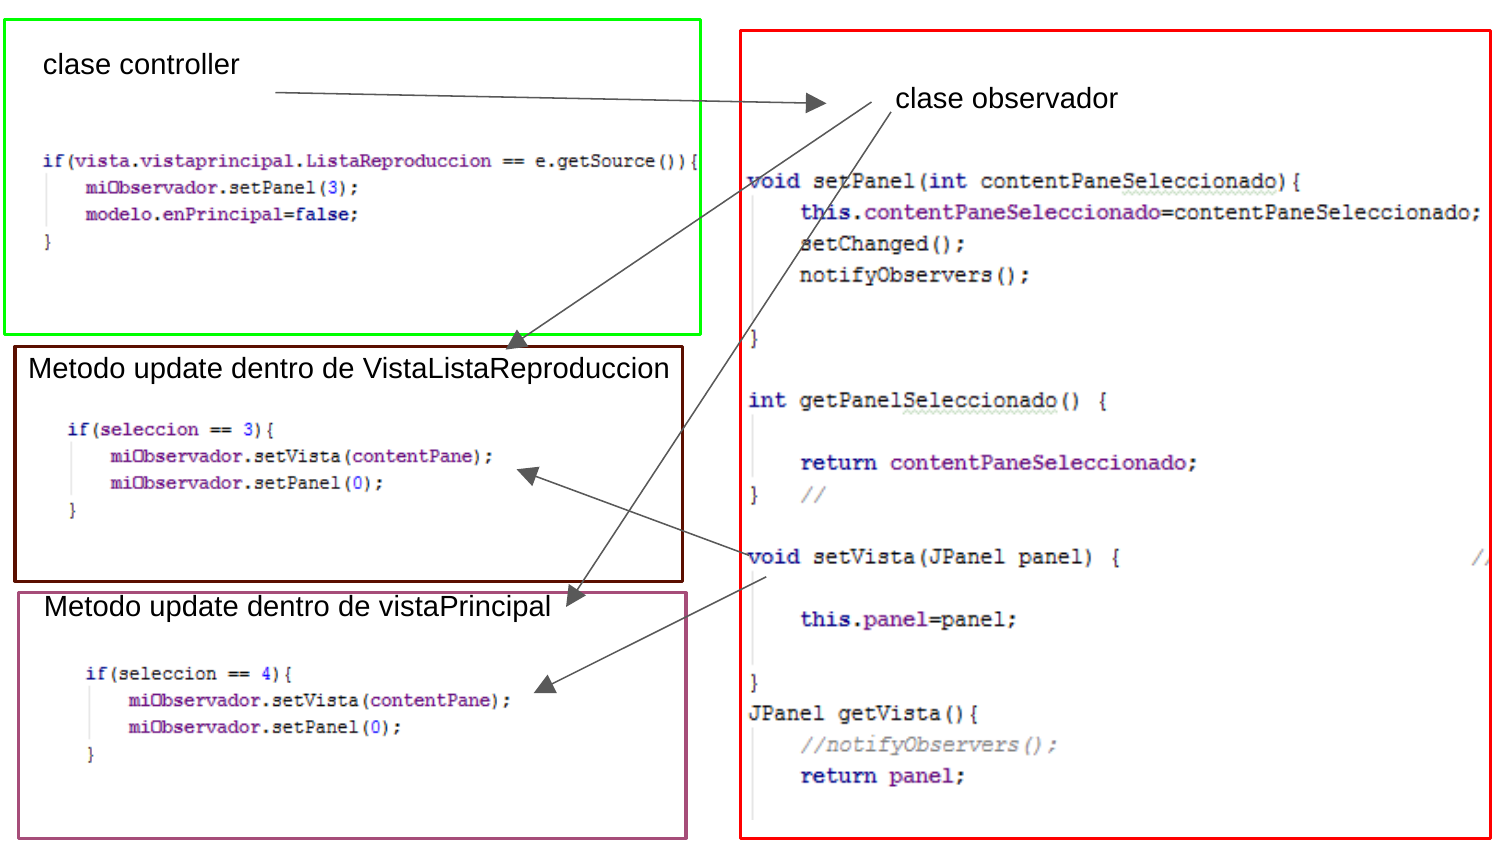

clase controller
clase observador
Metodo update dentro de VistaListaReproduccion
Metodo update dentro de vistaPrincipal